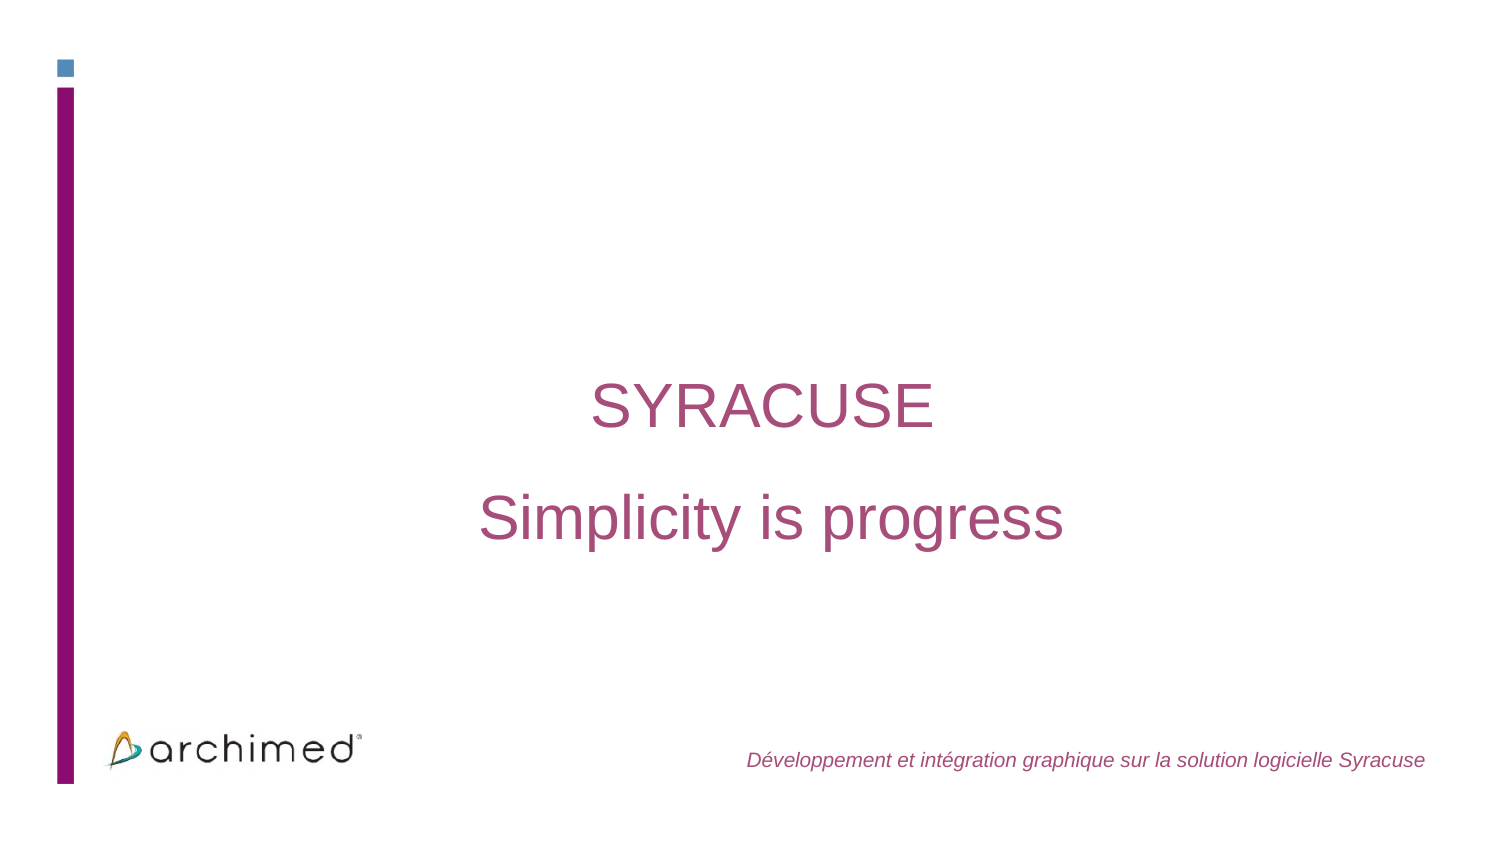

SYRACUSE
Simplicity is progress
# Développement et intégration graphique sur la solution logicielle Syracuse